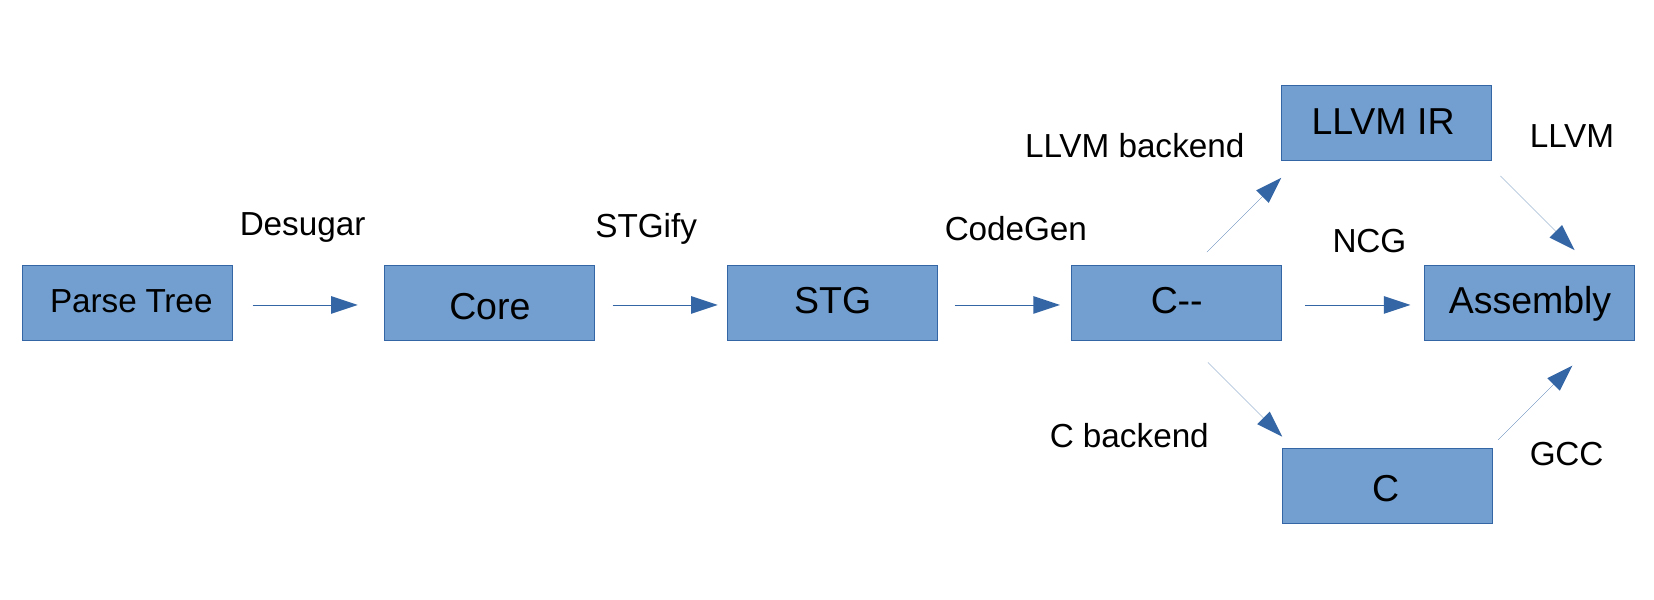

LLVM IR
LLVM
LLVM backend
Desugar
STGify
CodeGen
NCG
STG
C--
Assembly
Parse Tree
Core
C backend
GCC
	C